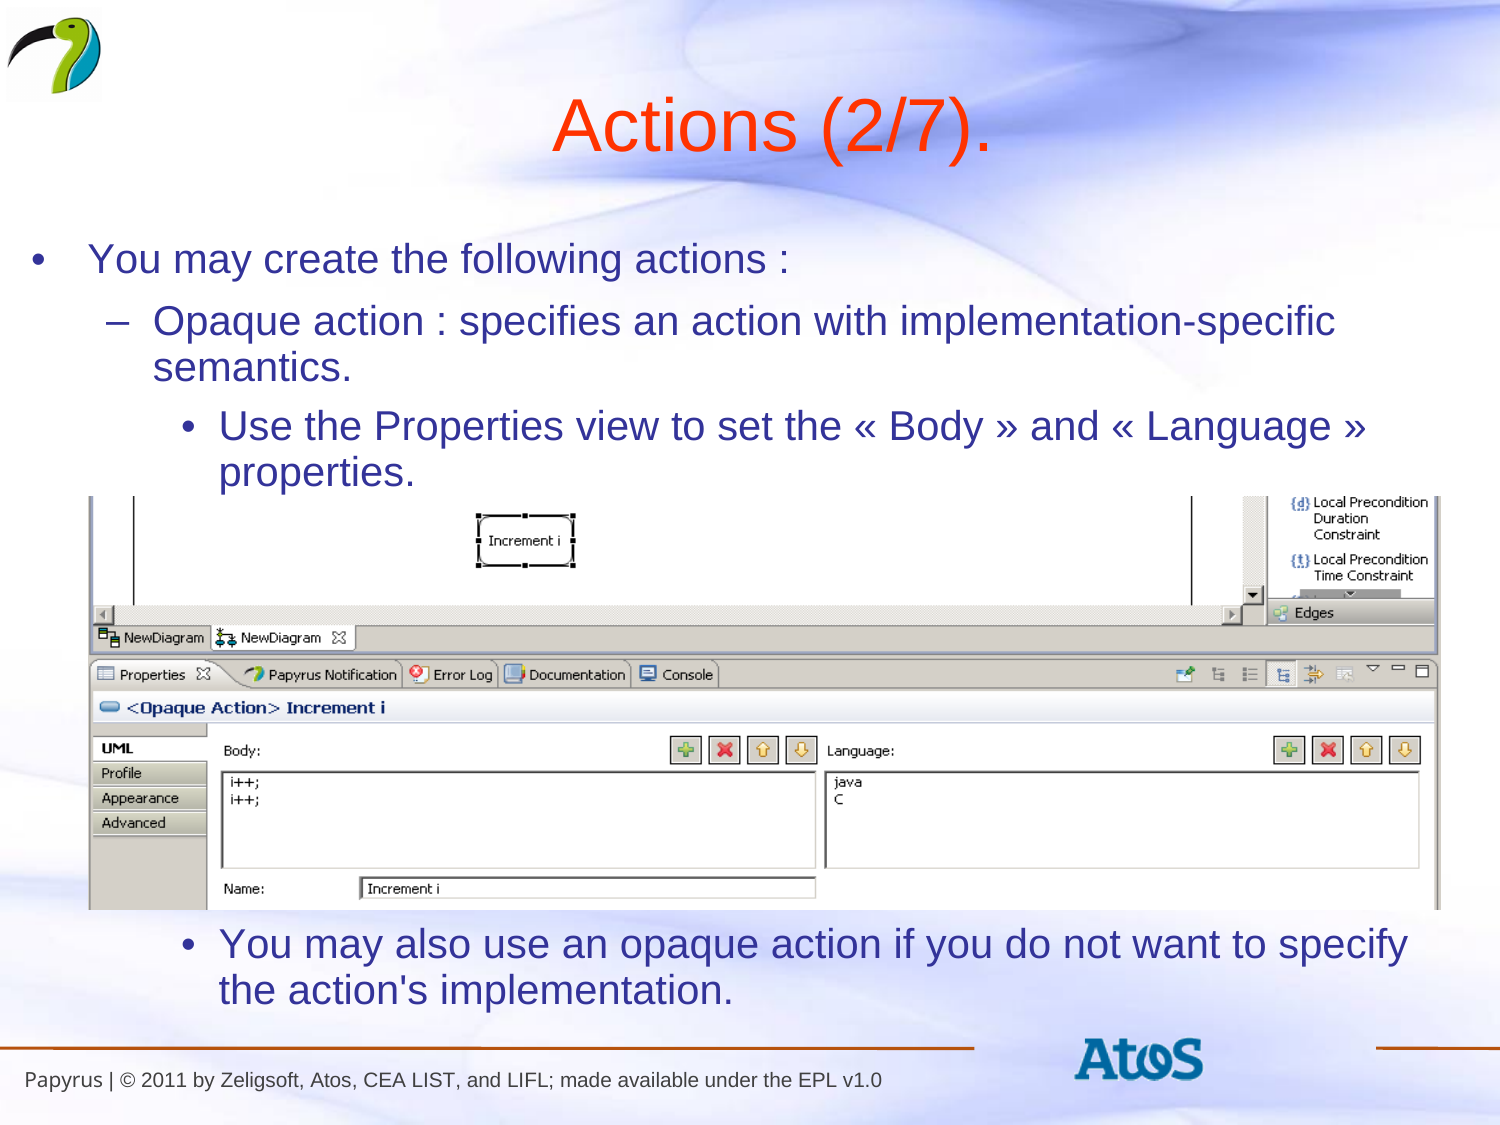

# Actions (2/7).
You may create the following actions :
Opaque action : specifies an action with implementation-specific semantics.
Use the Properties view to set the « Body » and « Language » properties.
You may also use an opaque action if you do not want to specify the action's implementation.